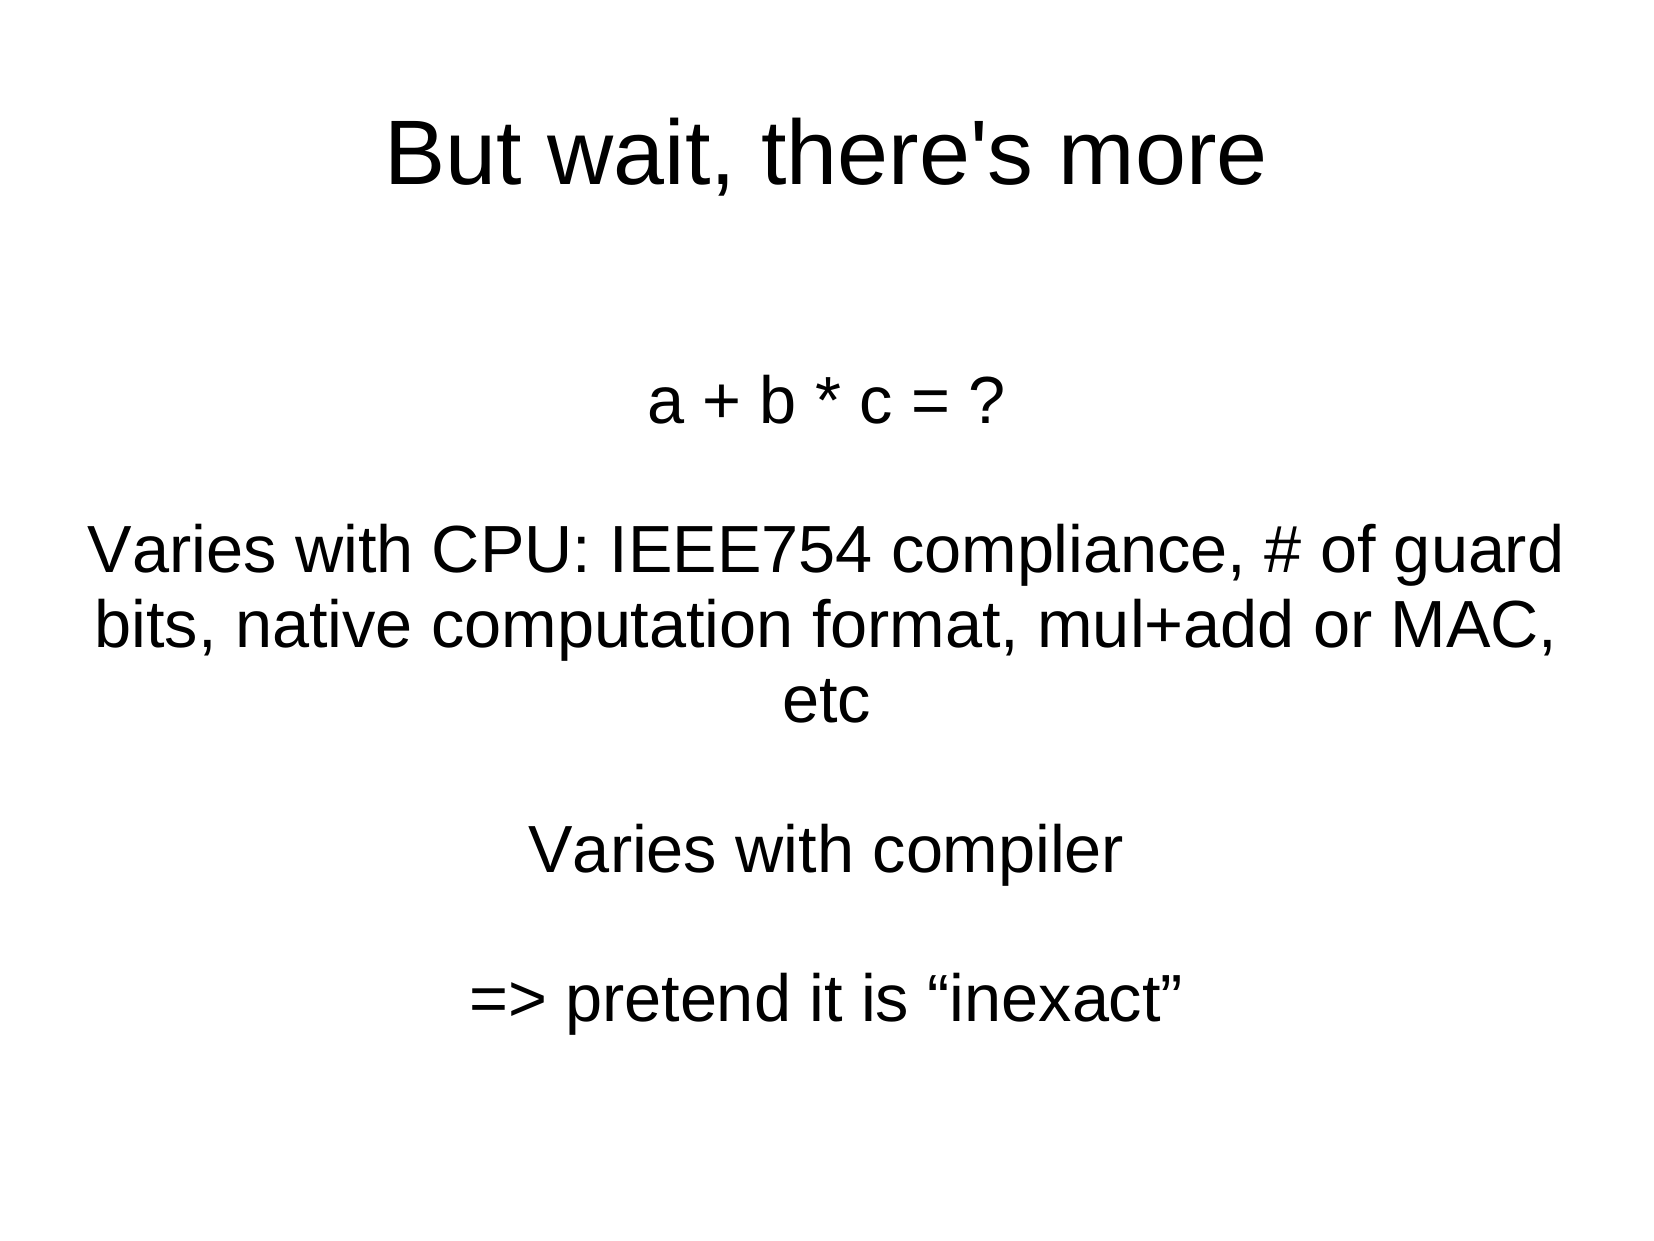

# But wait, there's more
a + b * c = ?
Varies with CPU: IEEE754 compliance, # of guard bits, native computation format, mul+add or MAC, etc
Varies with compiler
=> pretend it is “inexact”